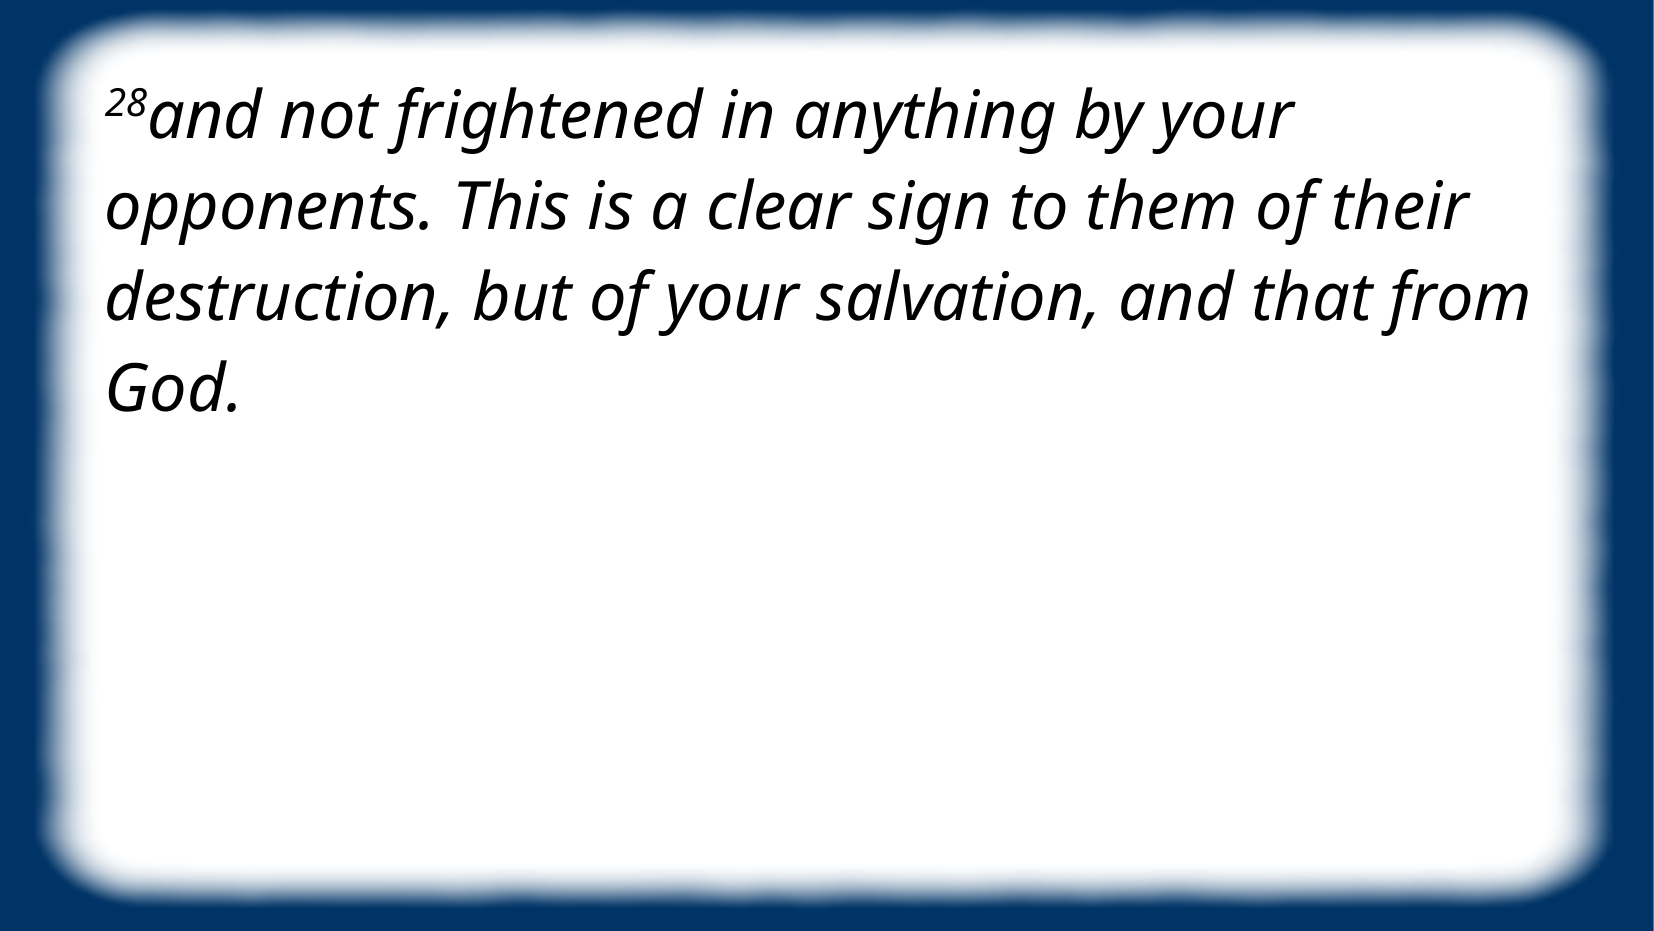

28and not frightened in anything by your opponents. This is a clear sign to them of their destruction, but of your salvation, and that from God.